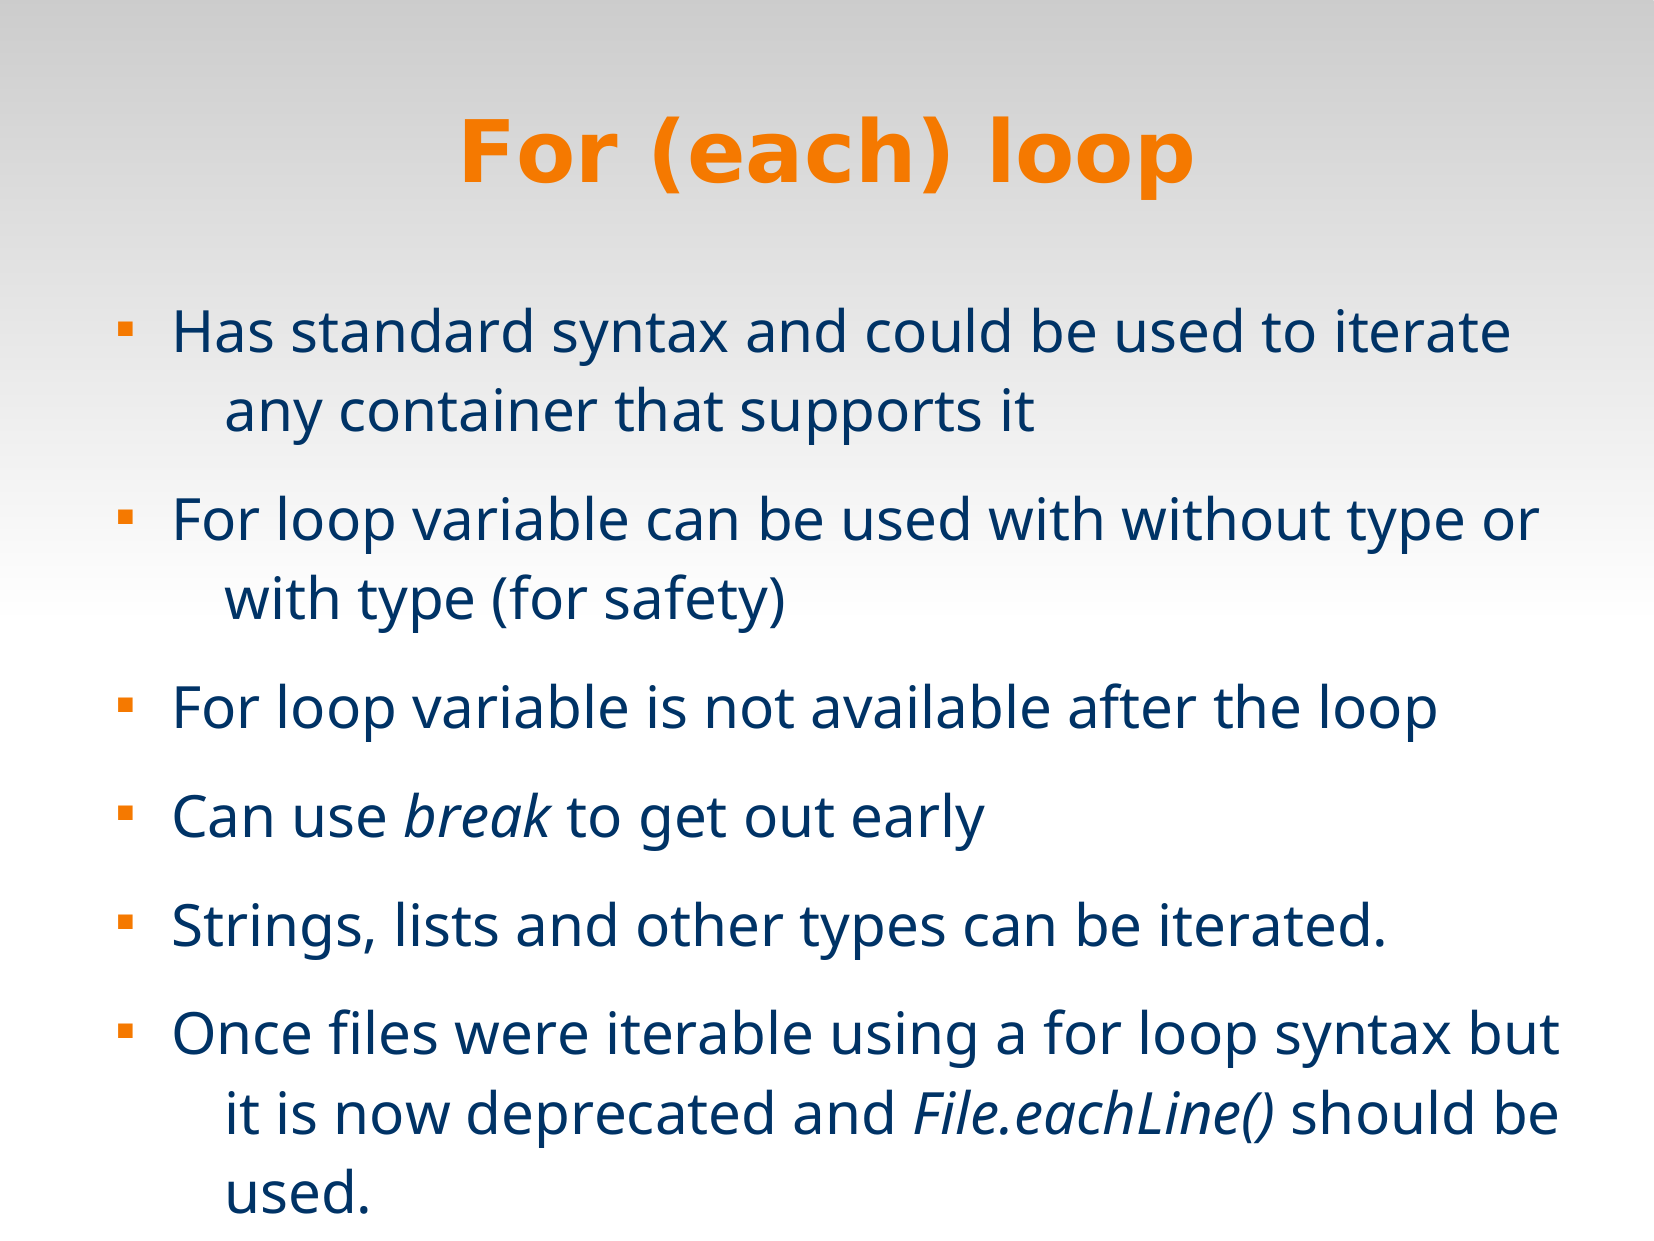

# For (each) loop
Has standard syntax and could be used to iterate any container that supports it
For loop variable can be used with without type or with type (for safety)
For loop variable is not available after the loop
Can use break to get out early
Strings, lists and other types can be iterated.
Once files were iterable using a for loop syntax but it is now deprecated and File.eachLine() should be used.